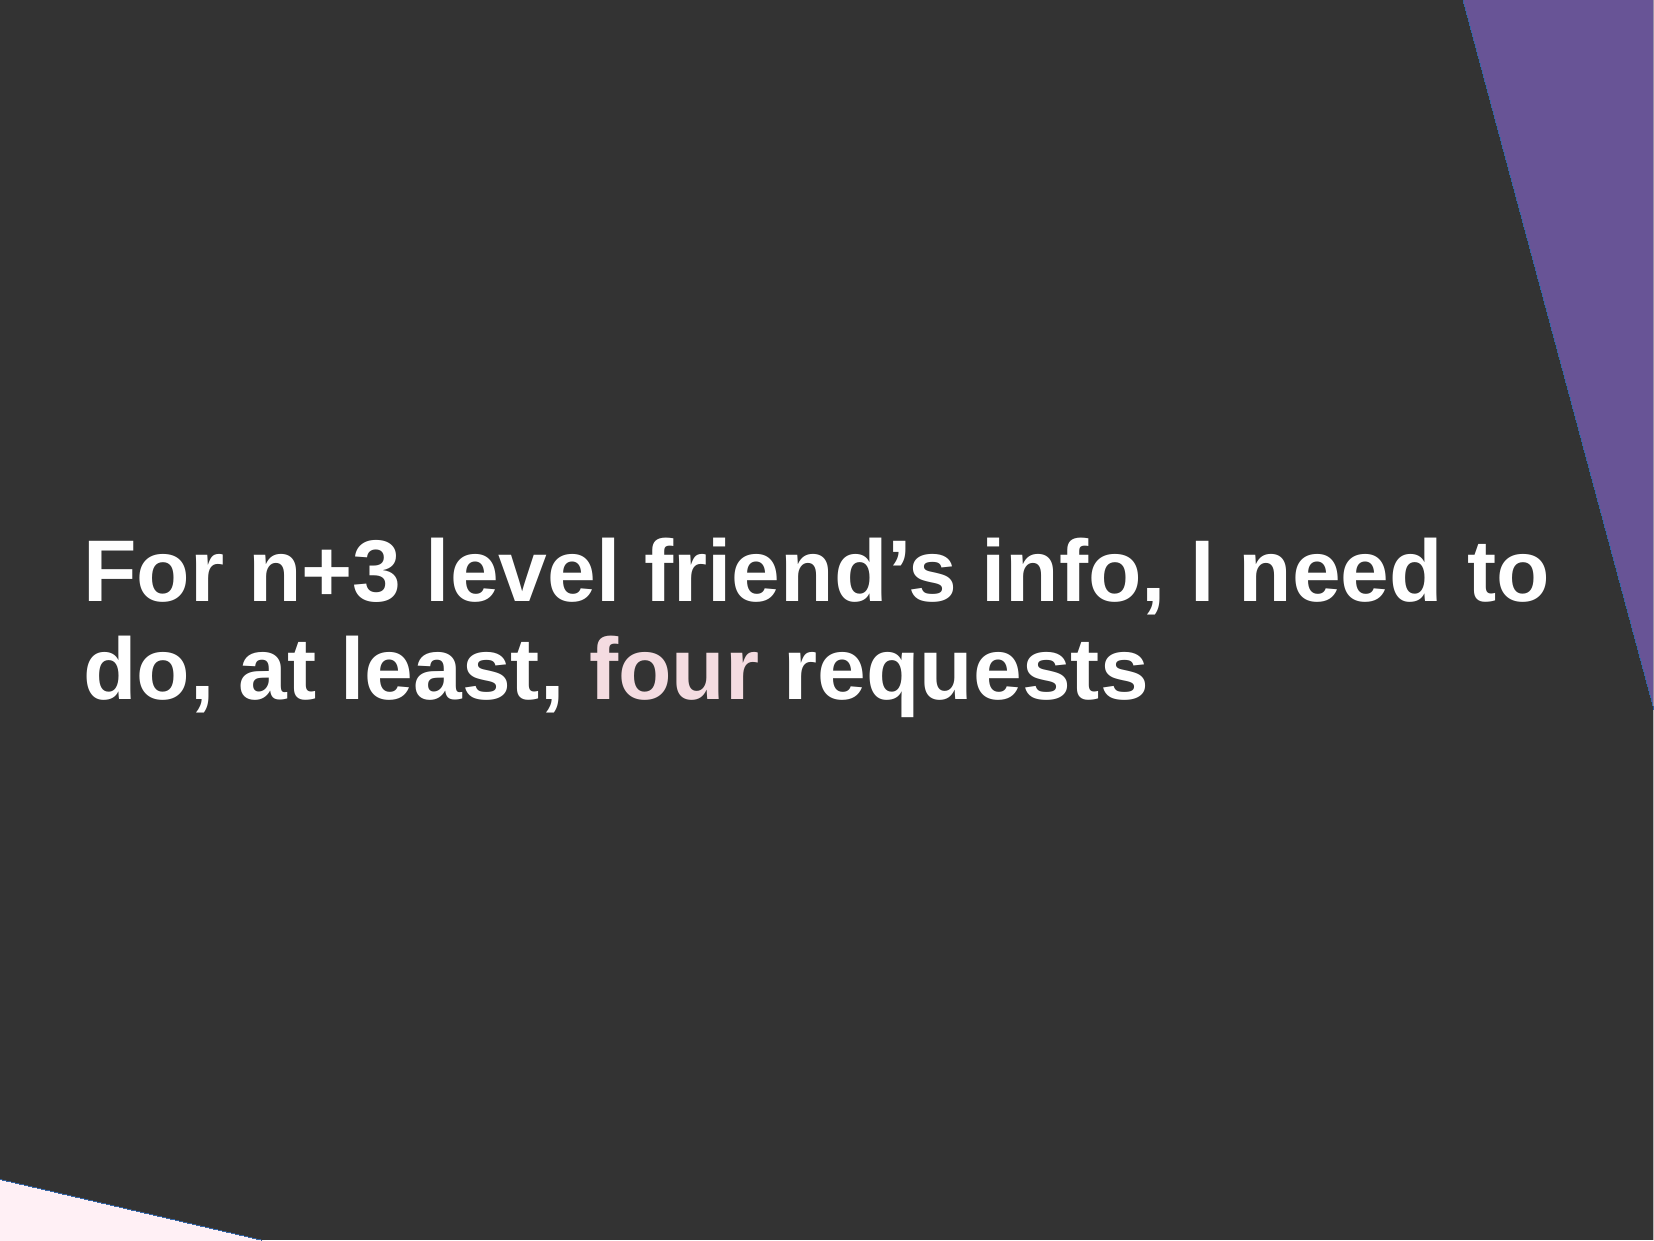

# For n+3 level friend’s info, I need to do, at least, four requests